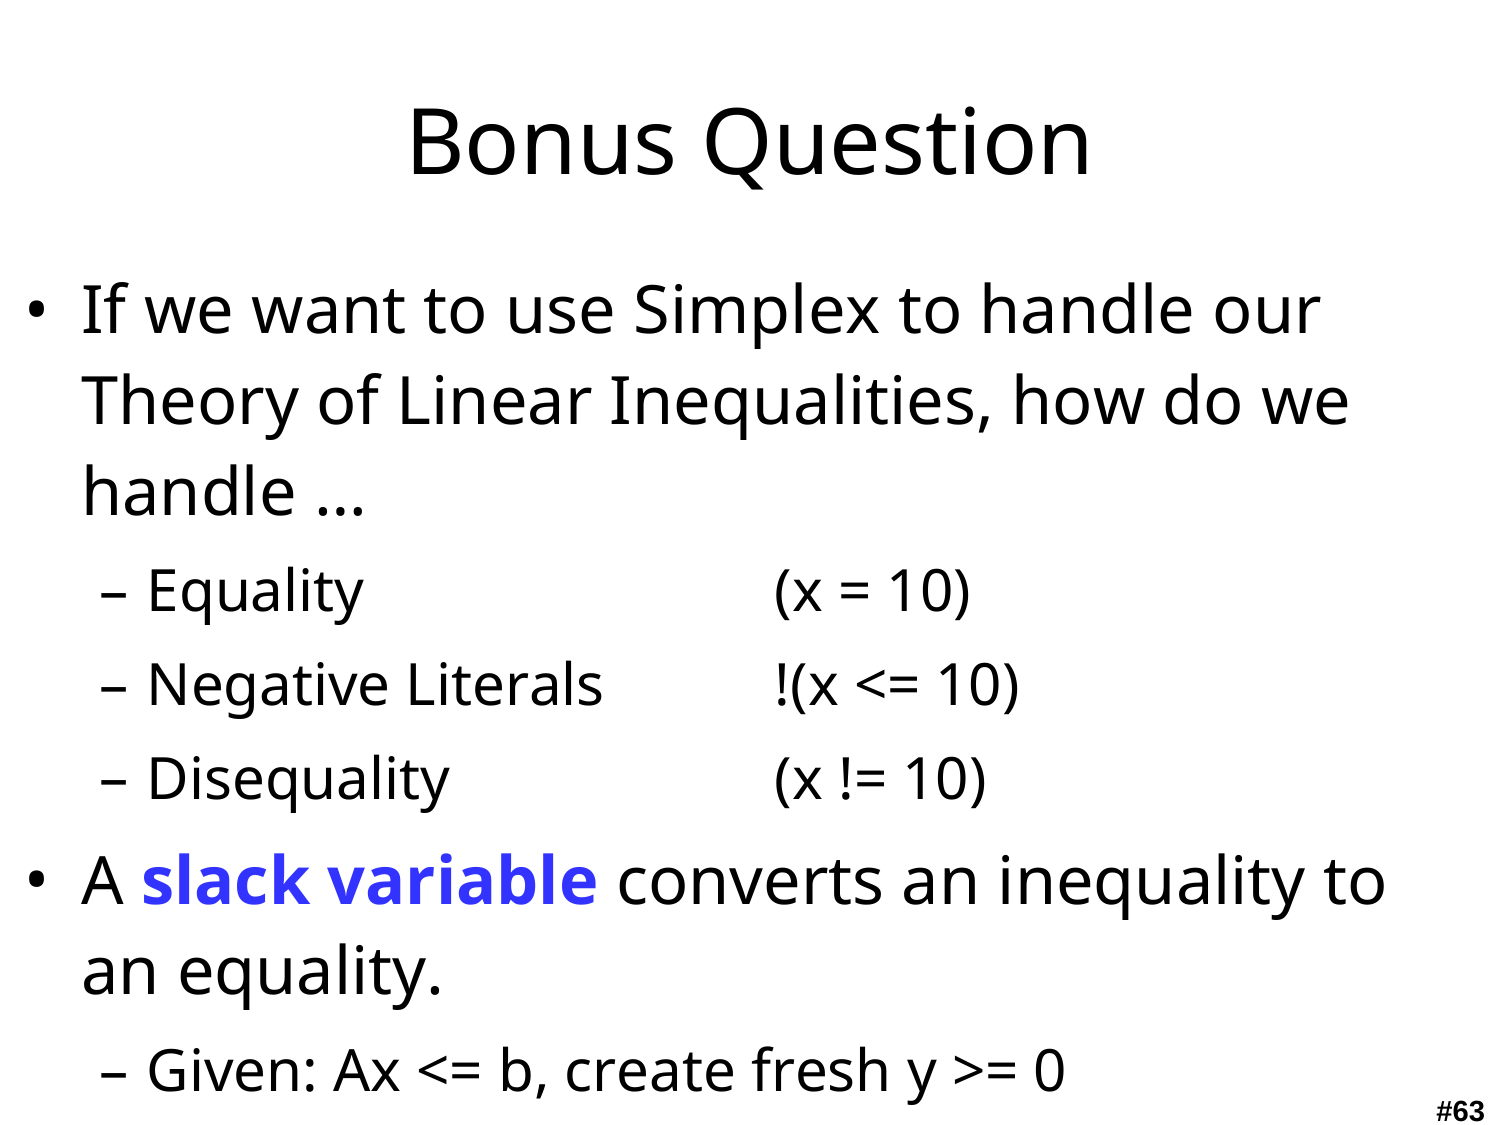

# Bonus Question
If we want to use Simplex to handle our Theory of Linear Inequalities, how do we handle …
Equality			(x = 10)
Negative Literals		!(x <= 10)
Disequality			(x != 10)
A slack variable converts an inequality to an equality.
Given: Ax <= b, create fresh y >= 0
Obtain: Ax + y = b
63